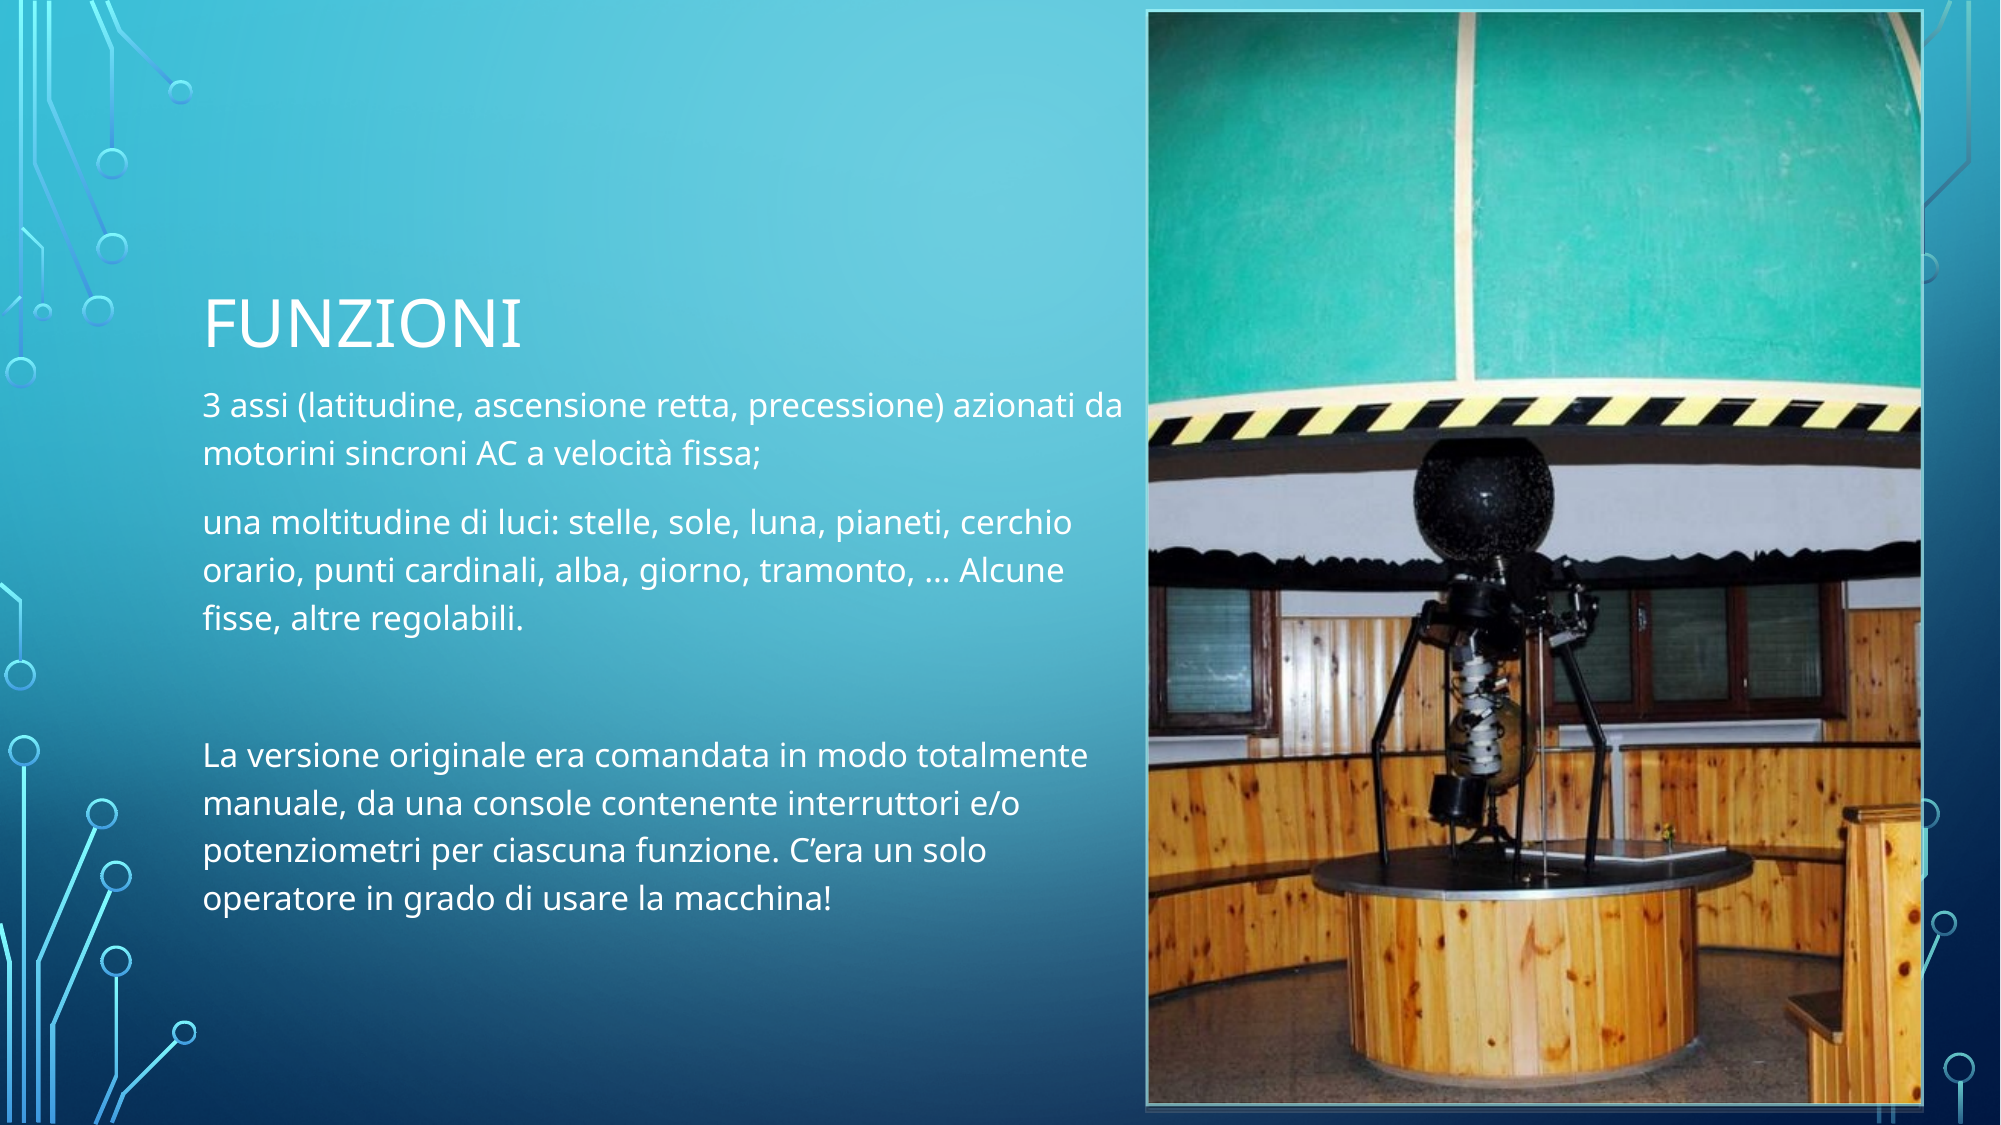

# Funzioni
3 assi (latitudine, ascensione retta, precessione) azionati da motorini sincroni AC a velocità fissa;
una moltitudine di luci: stelle, sole, luna, pianeti, cerchio orario, punti cardinali, alba, giorno, tramonto, … Alcune fisse, altre regolabili.
La versione originale era comandata in modo totalmente manuale, da una console contenente interruttori e/o potenziometri per ciascuna funzione. C’era un solo operatore in grado di usare la macchina!